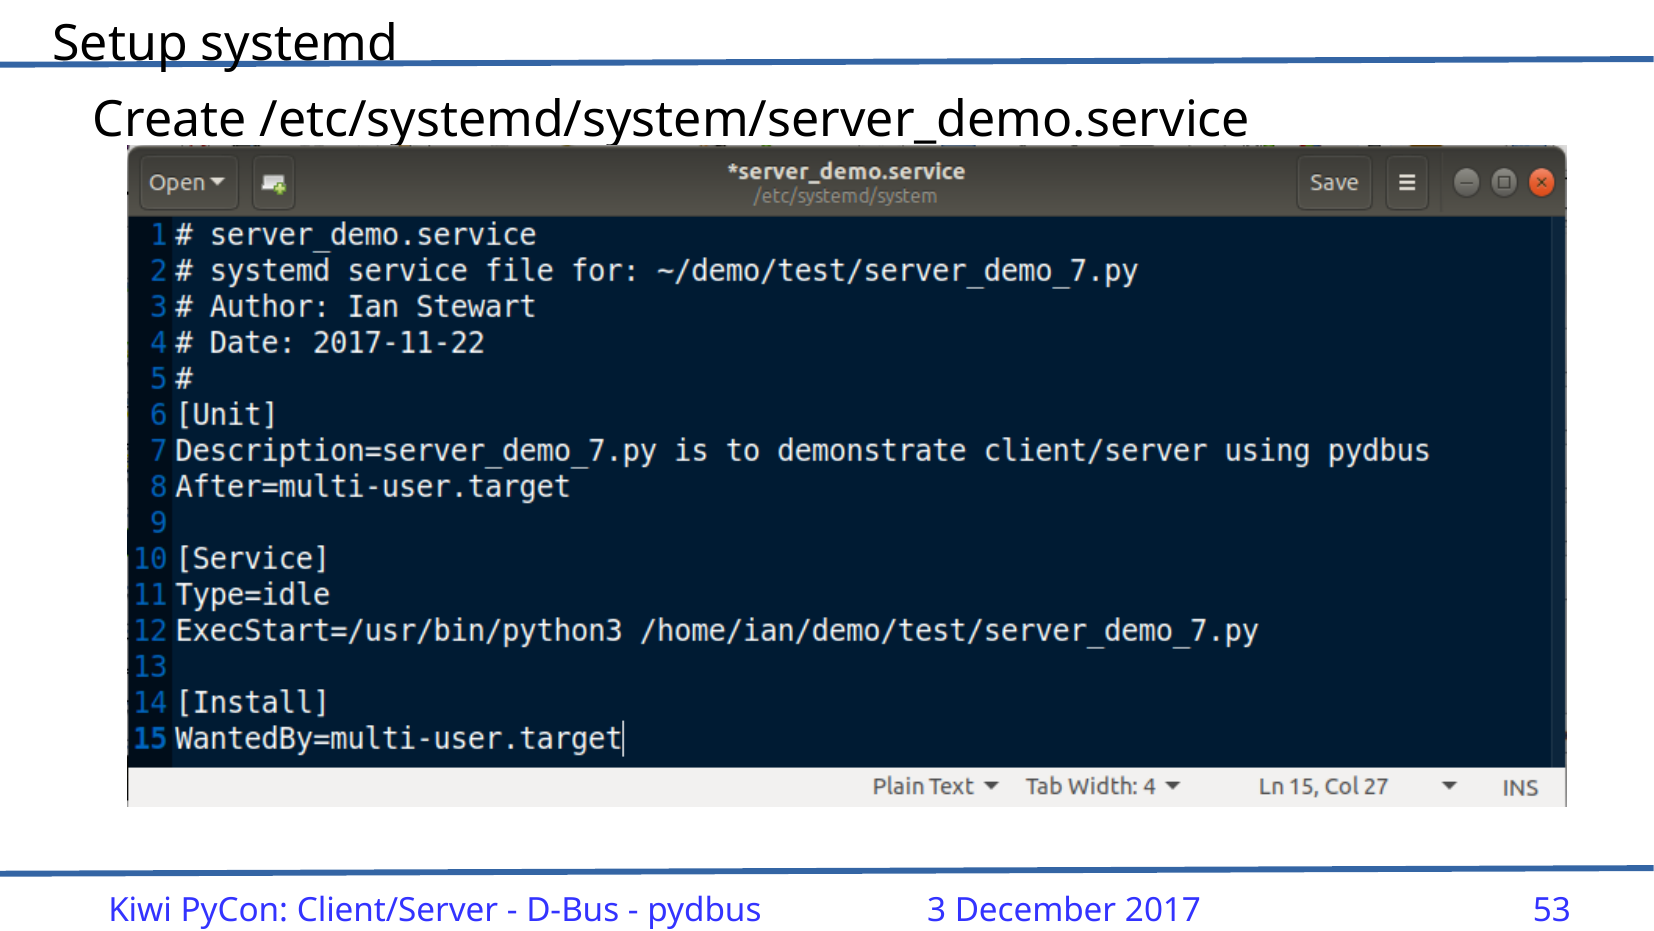

Setup systemd
Create /etc/systemd/system/server_demo.service
Kiwi PyCon: Client/Server - D-Bus - pydbus
3 December 2017
53